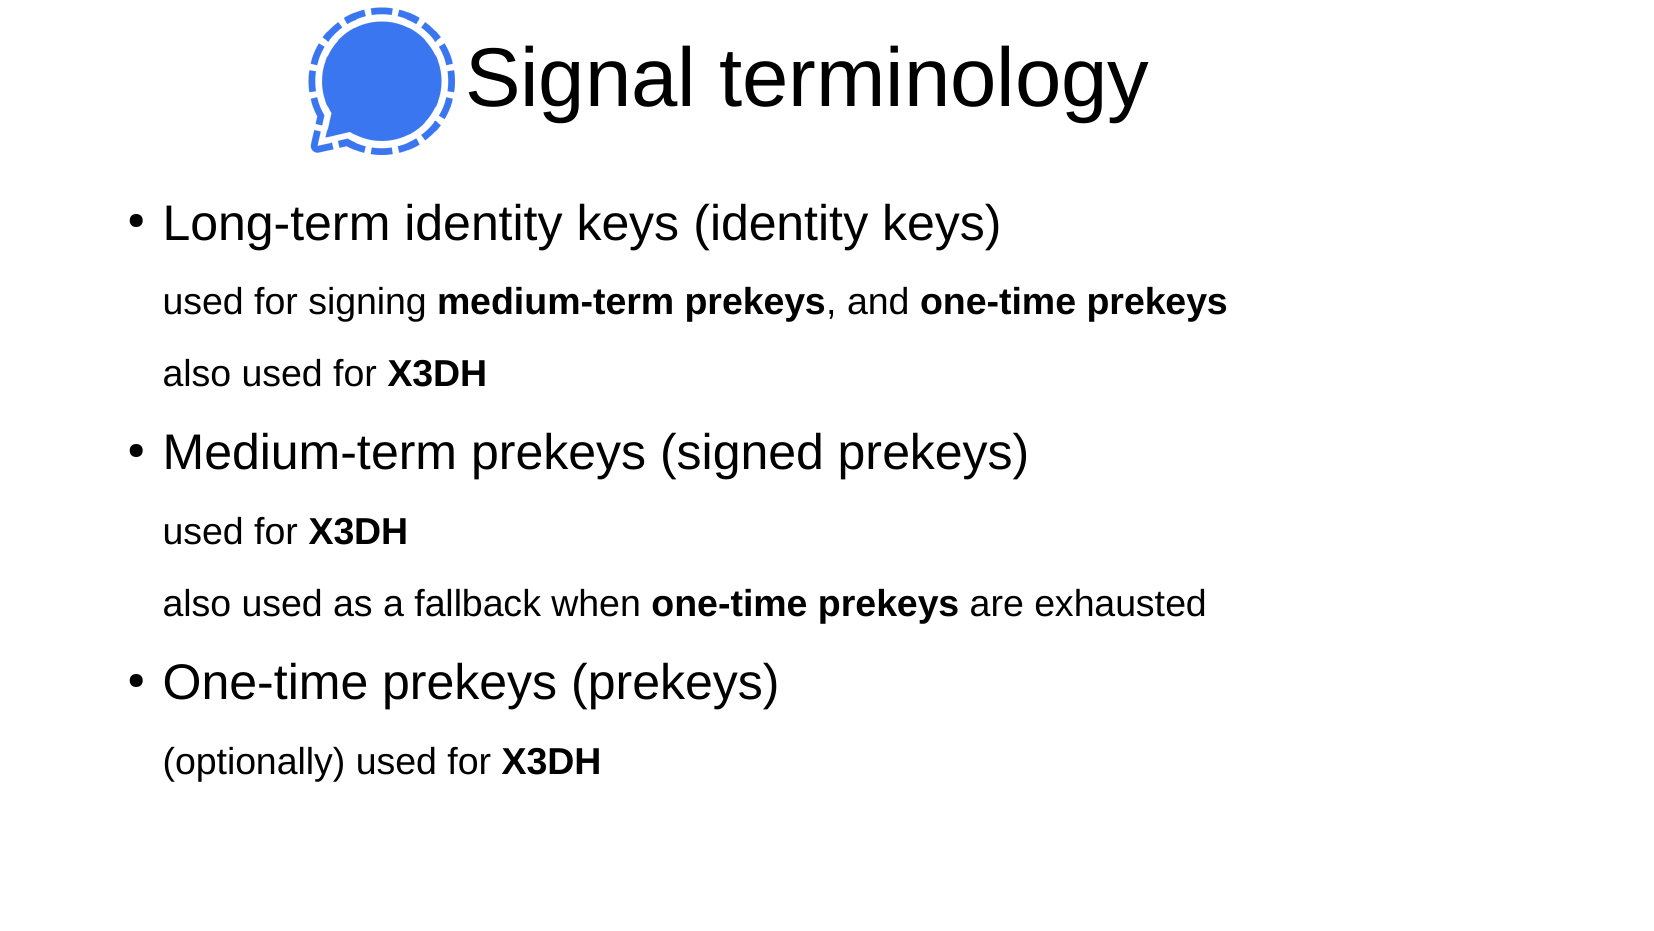

# Signal terminology
Long-term identity keys (identity keys)
used for signing medium-term prekeys, and one-time prekeys
also used for X3DH
Medium-term prekeys (signed prekeys)
used for X3DH
also used as a fallback when one-time prekeys are exhausted
One-time prekeys (prekeys)
(optionally) used for X3DH